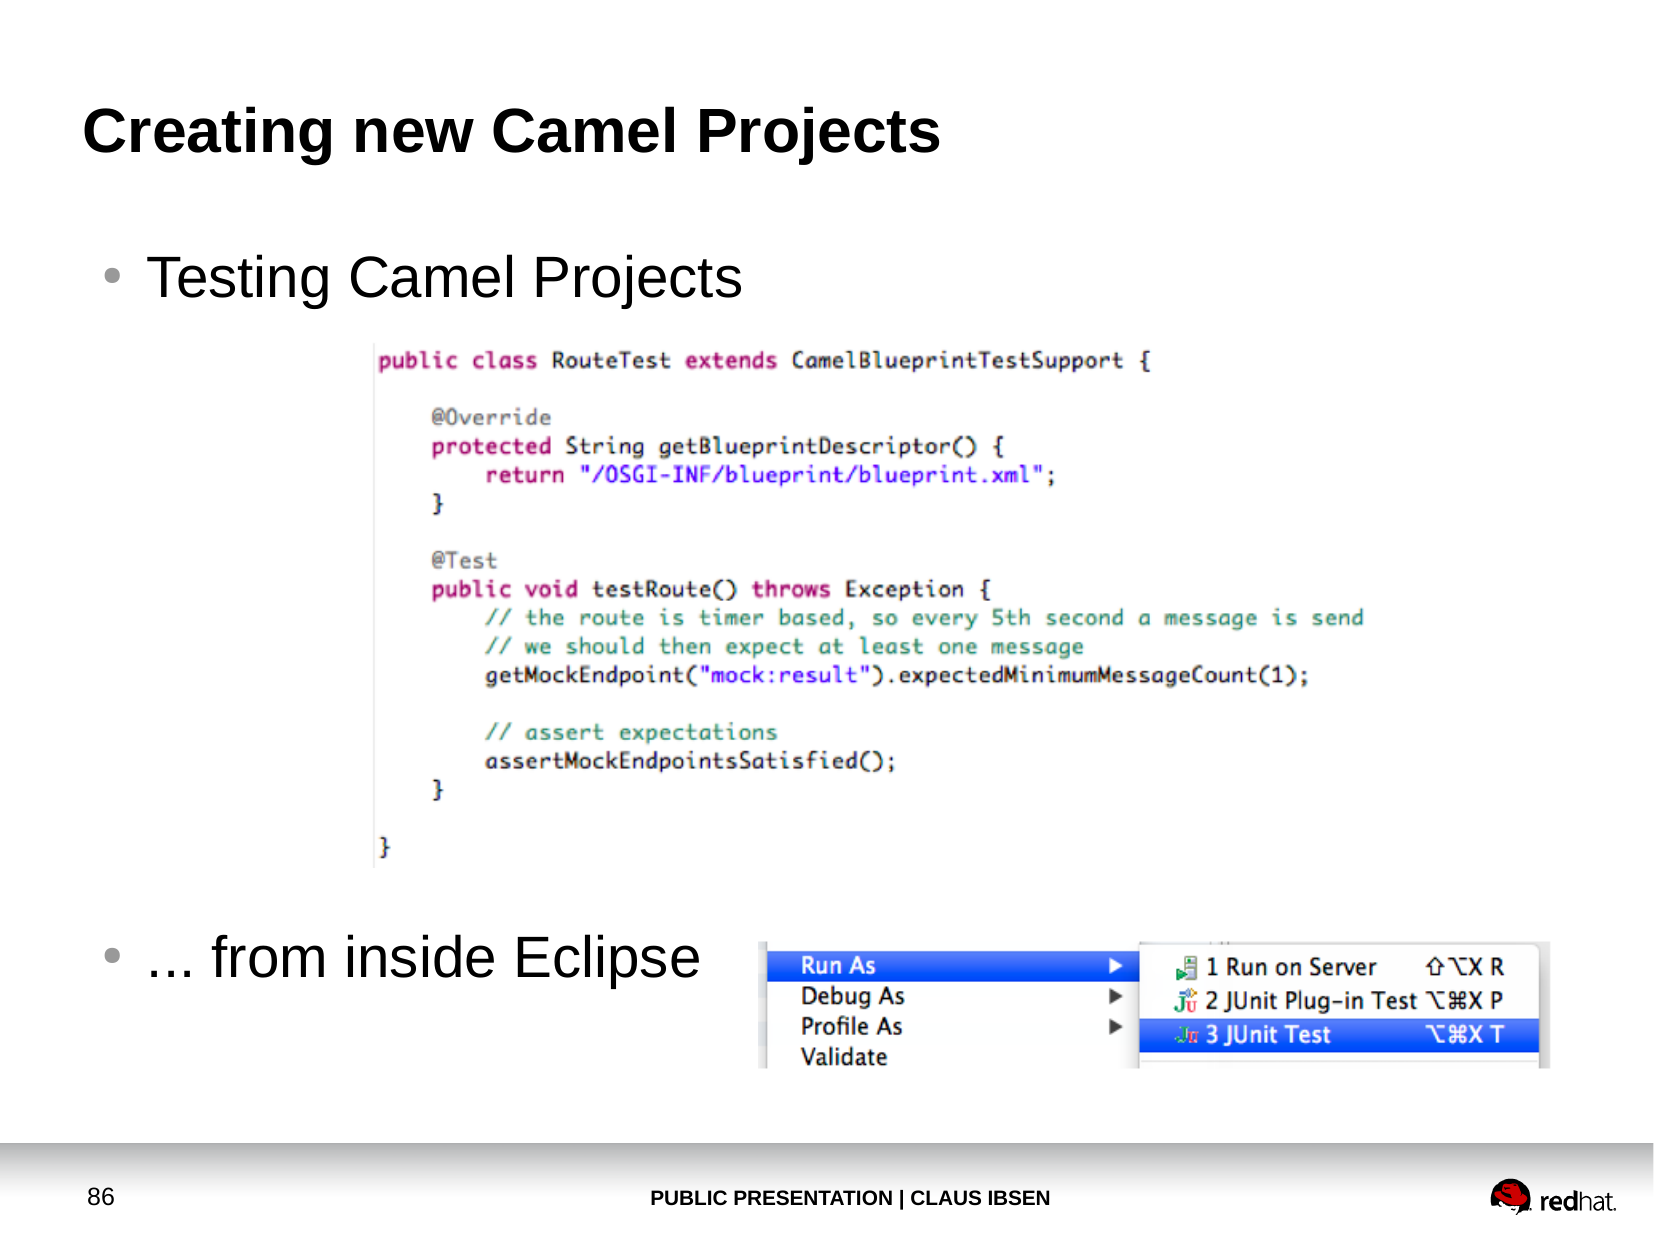

# Creating new Camel Projects
Testing Camel Projects
... from inside Eclipse